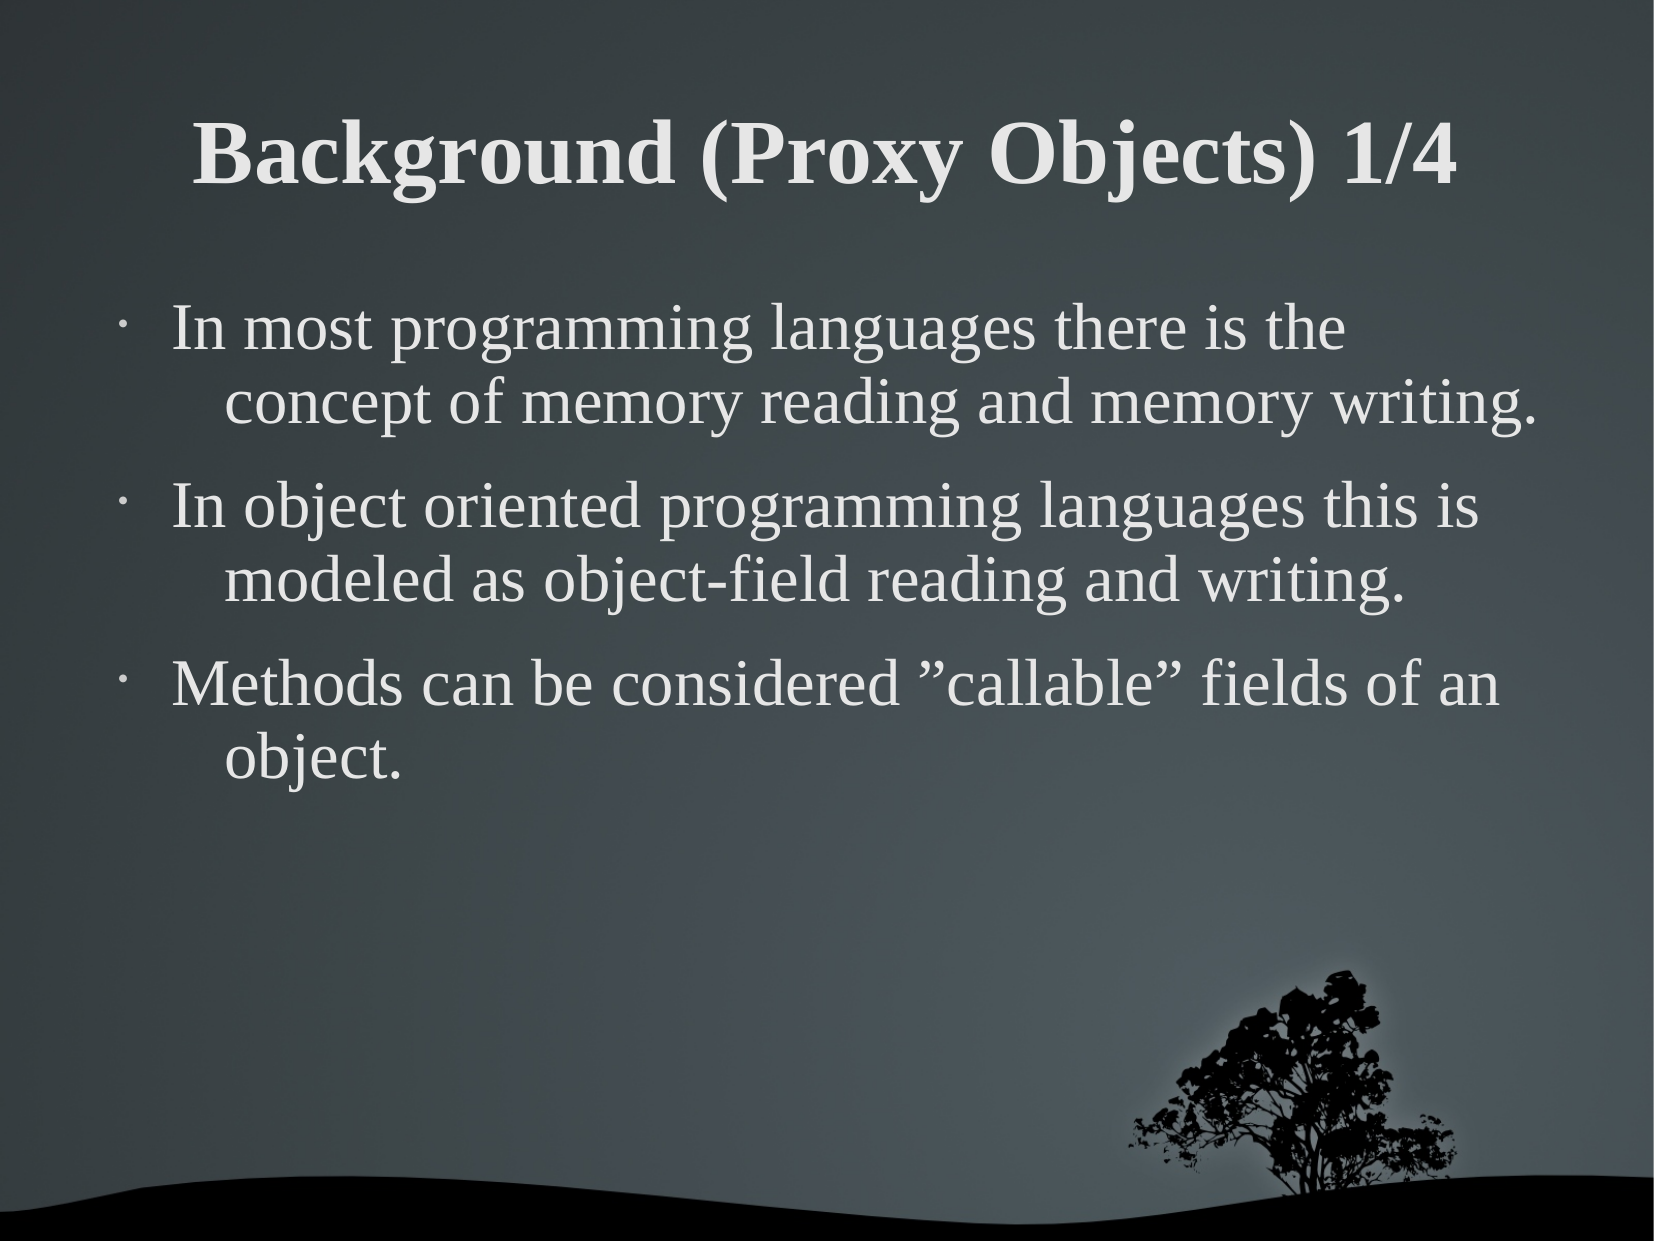

# Background (Proxy Objects) 1/4
In most programming languages there is the concept of memory reading and memory writing.
In object oriented programming languages this is modeled as object-field reading and writing.
Methods can be considered ”callable” fields of an object.